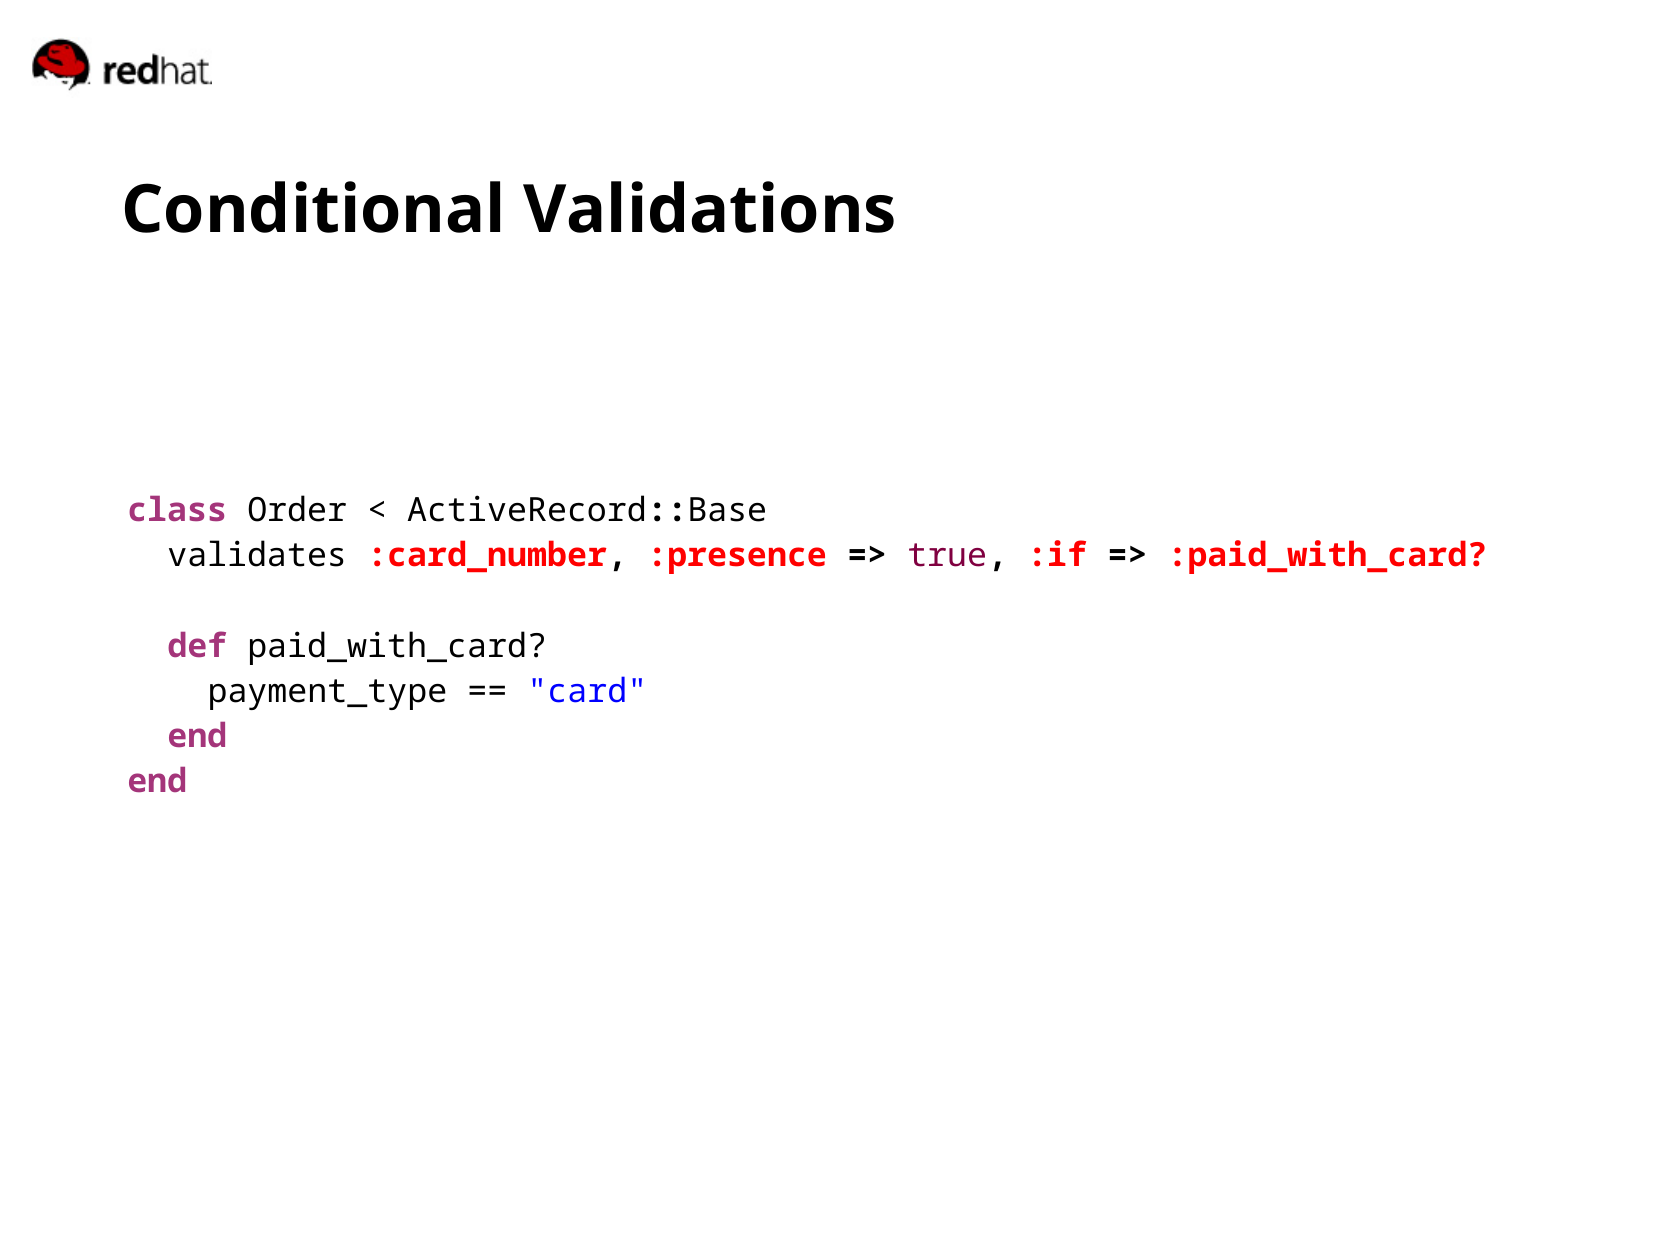

# Conditional Validations
class Order < ActiveRecord::Base
 validates :card_number, :presence => true, :if => :paid_with_card?
 def paid_with_card?
 payment_type == "card"
 end
end